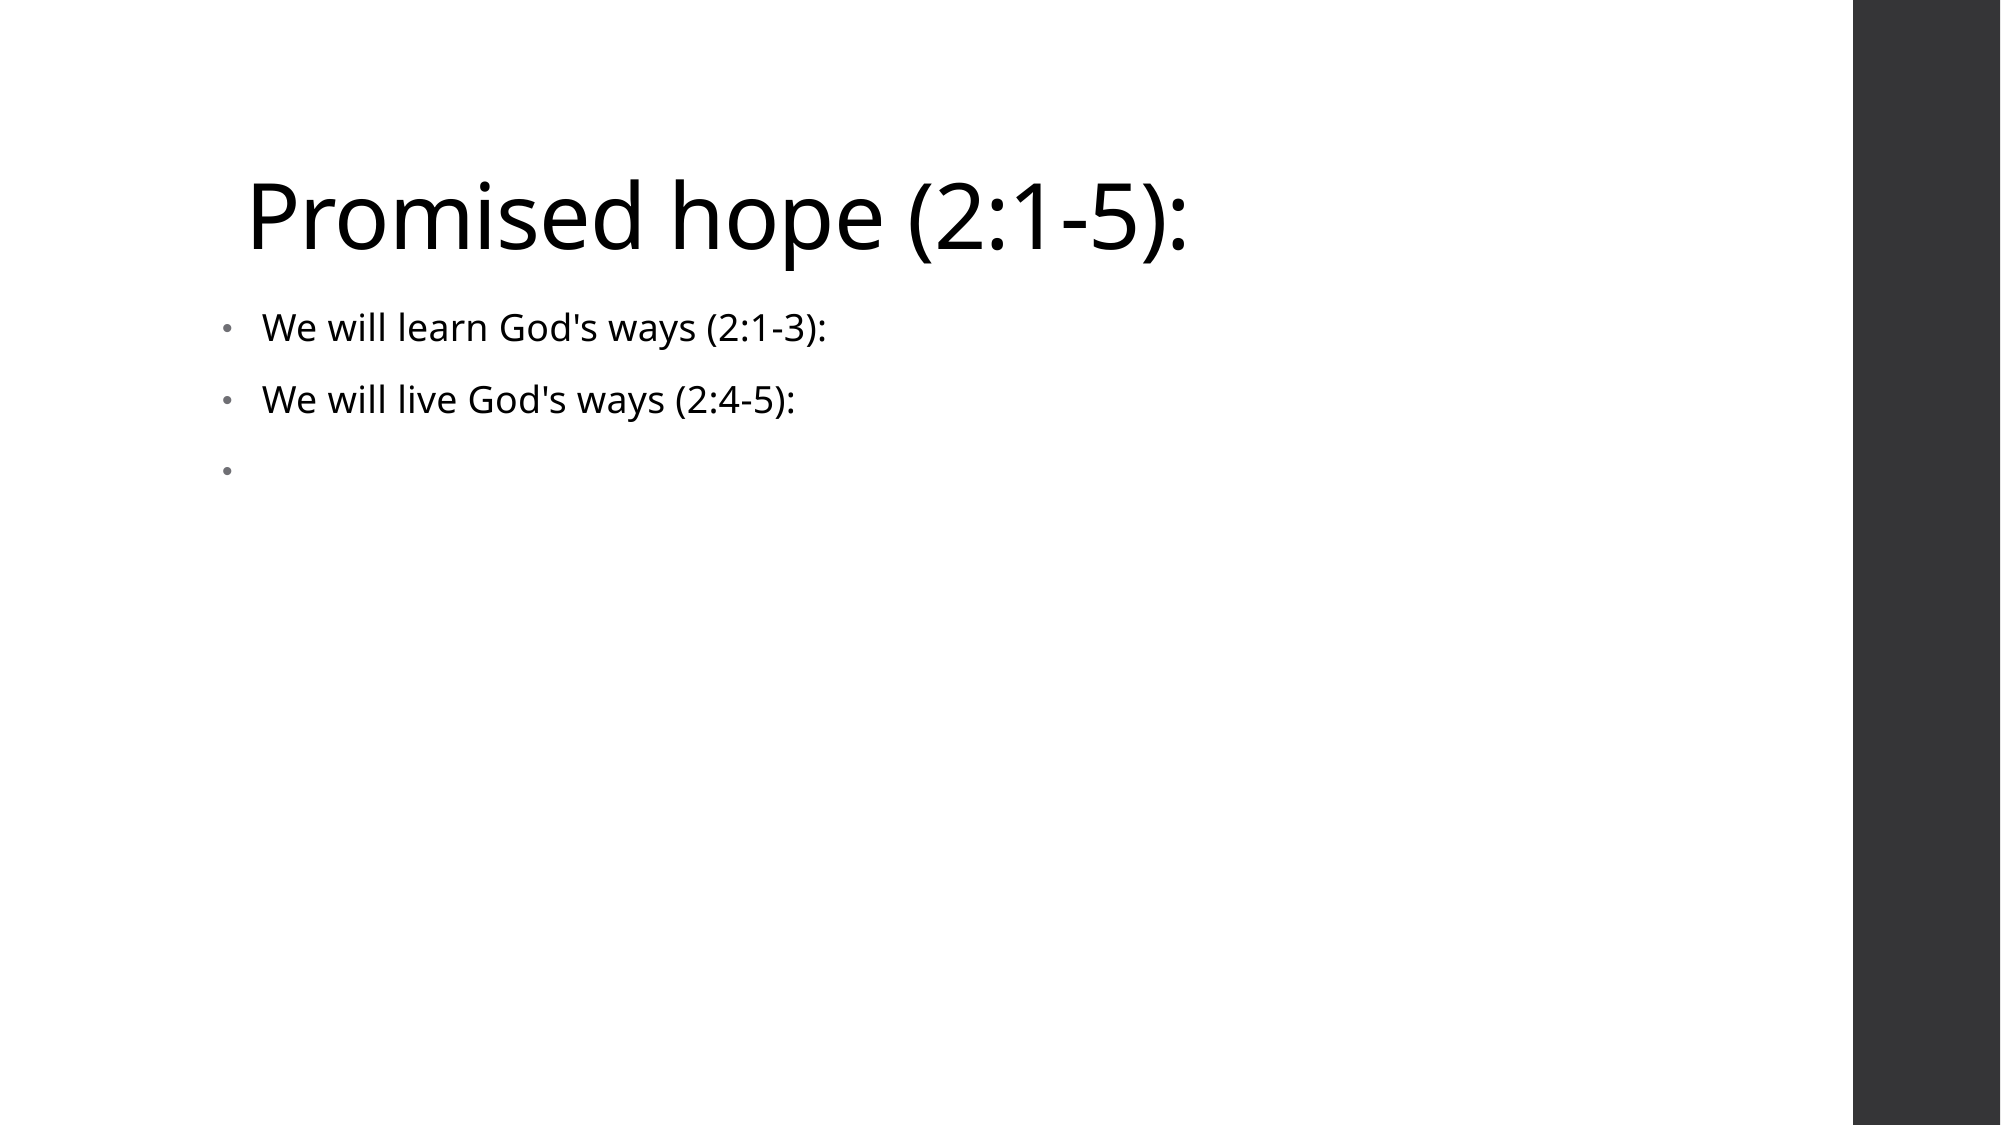

# Promised hope (2:1-5):
 We will learn God's ways (2:1-3):
 We will live God's ways (2:4-5):